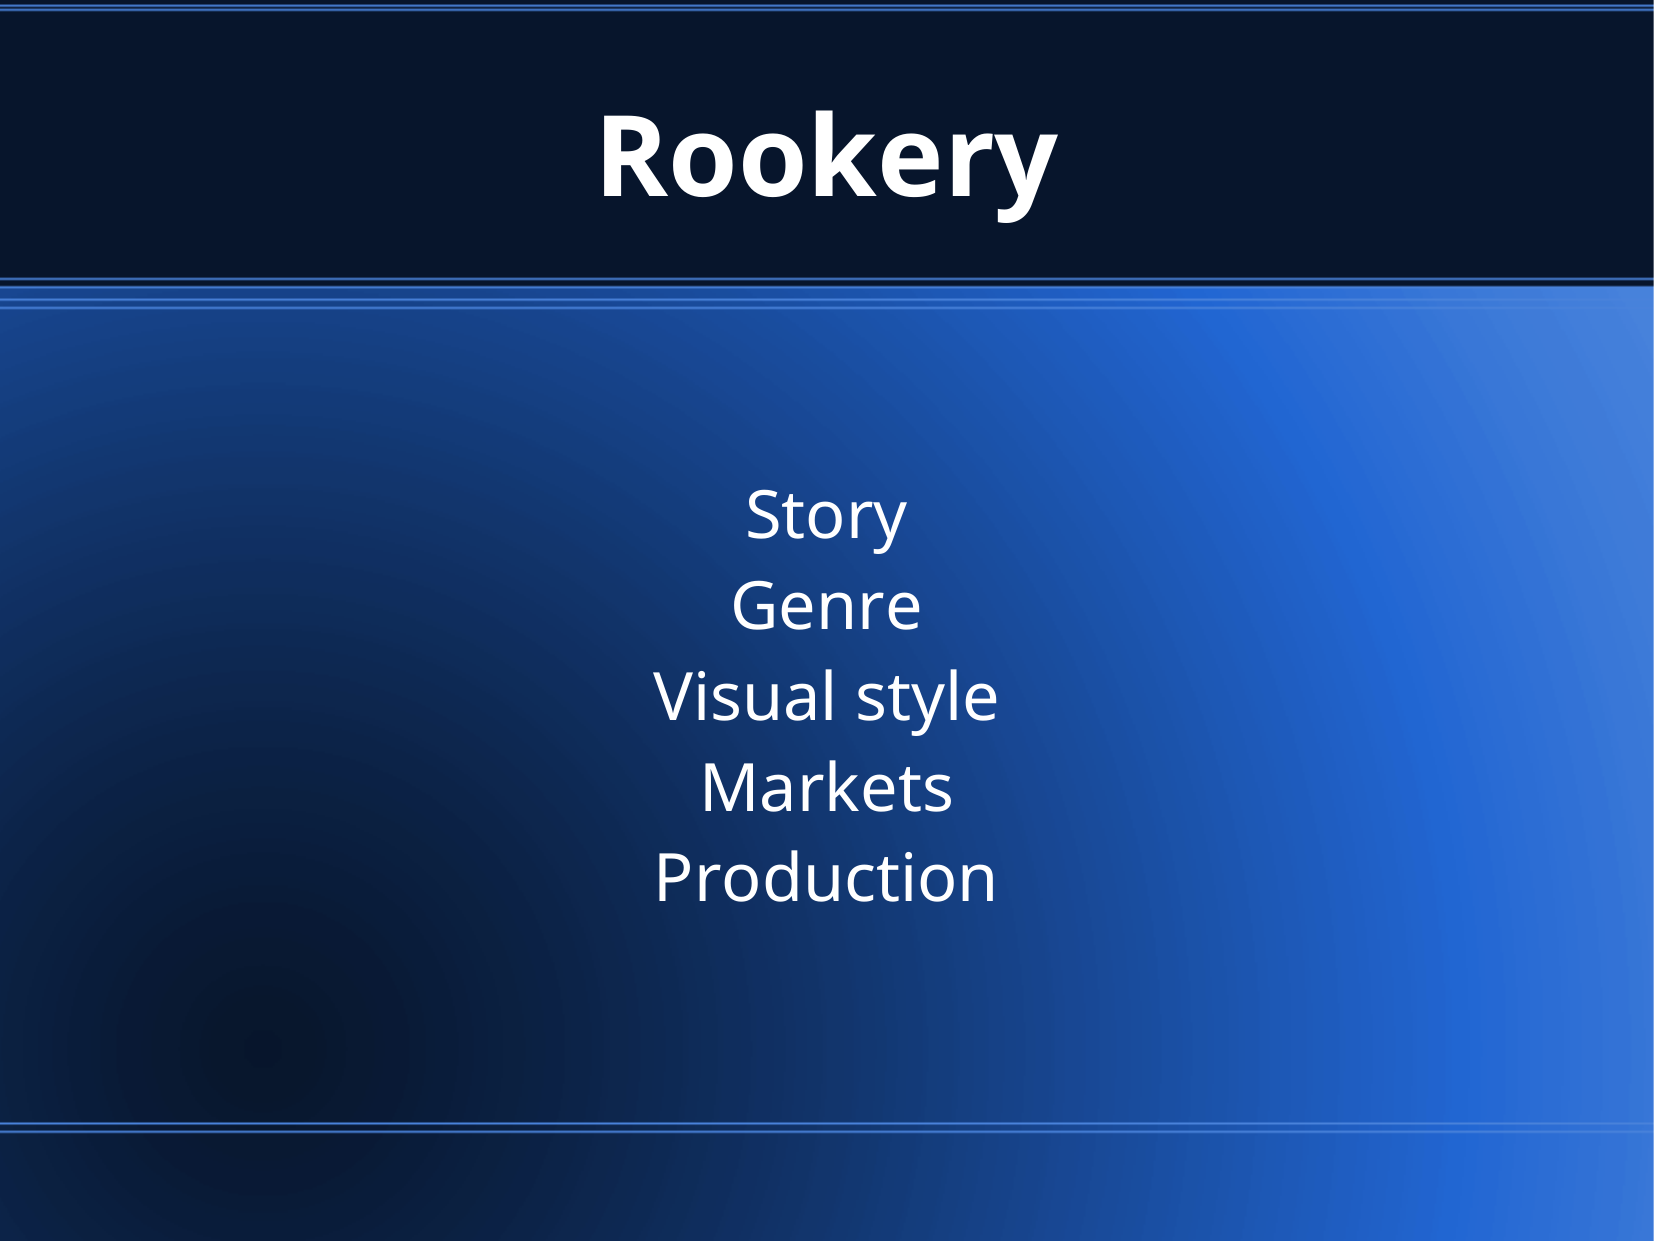

# Rookery
Story
Genre
Visual style
Markets
Production